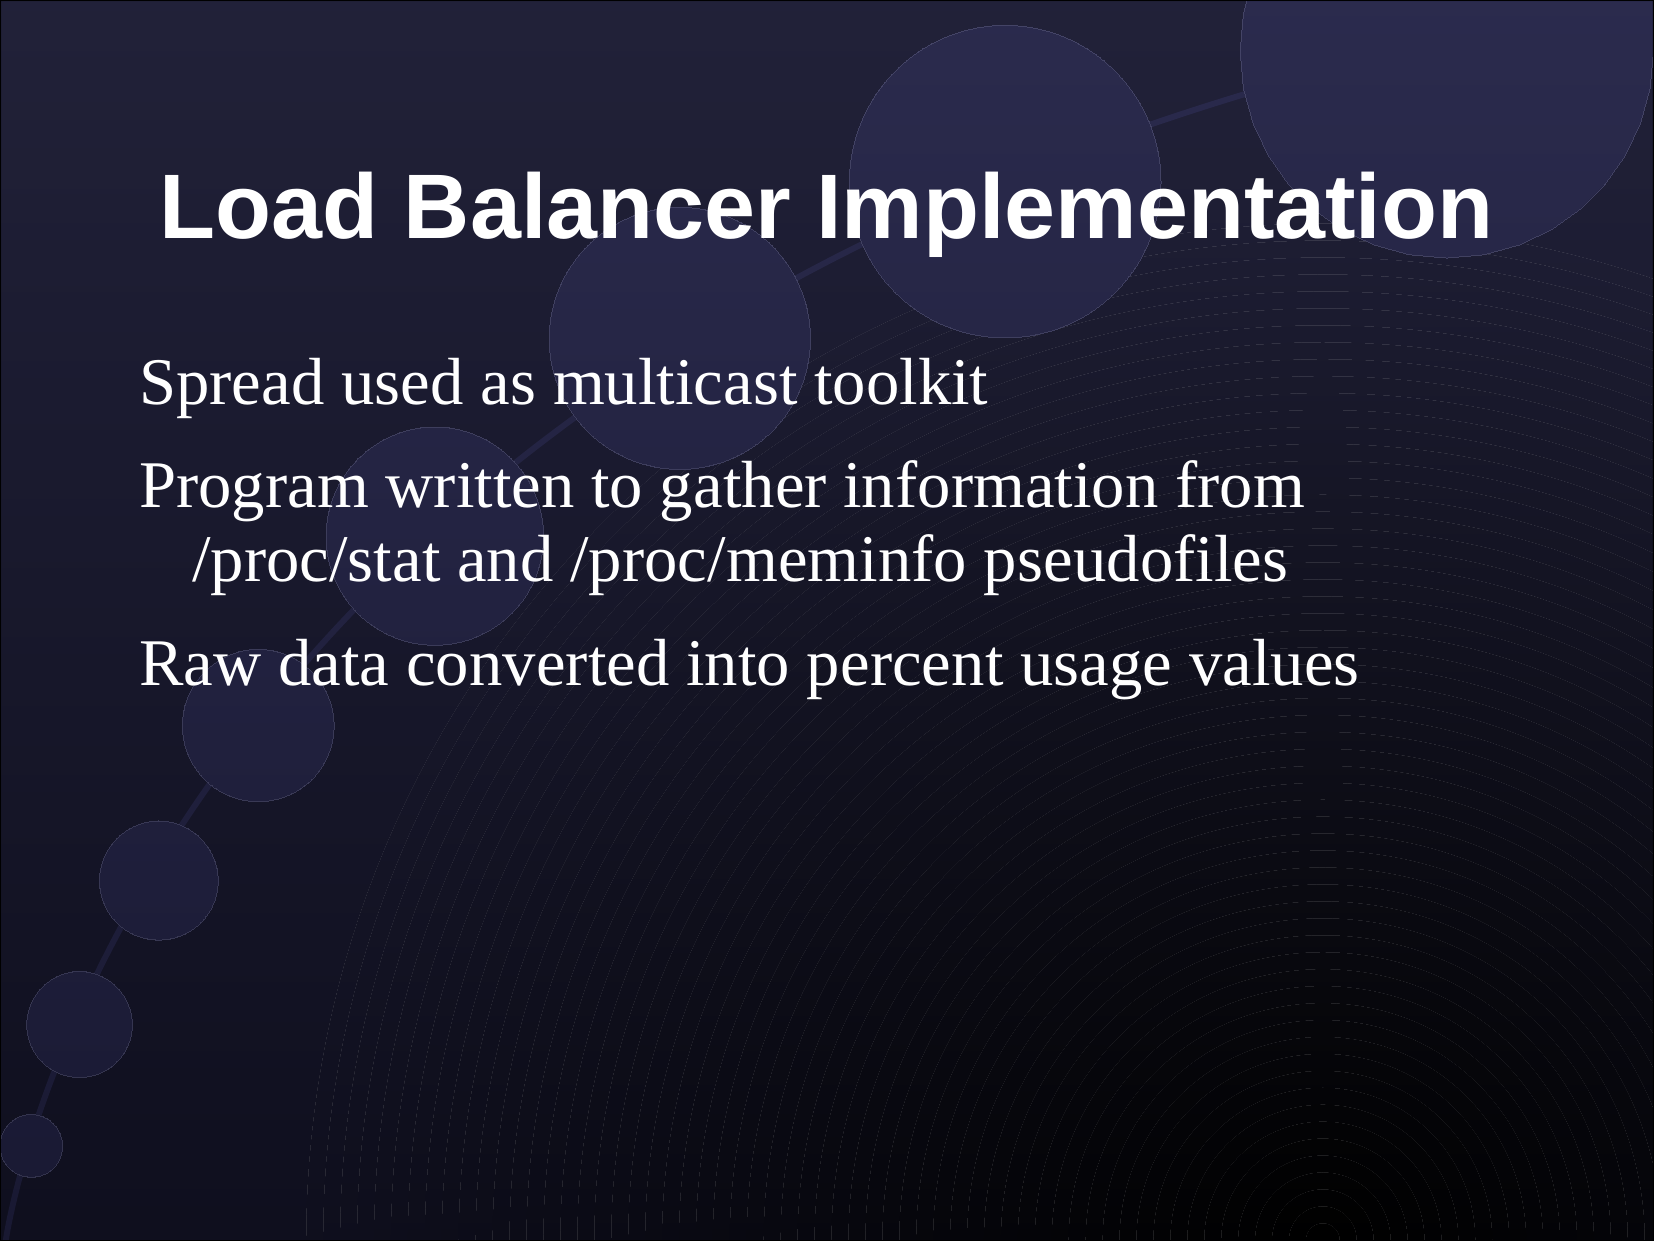

# Load Balancer Implementation
Spread used as multicast toolkit
Program written to gather information from /proc/stat and /proc/meminfo pseudofiles
Raw data converted into percent usage values